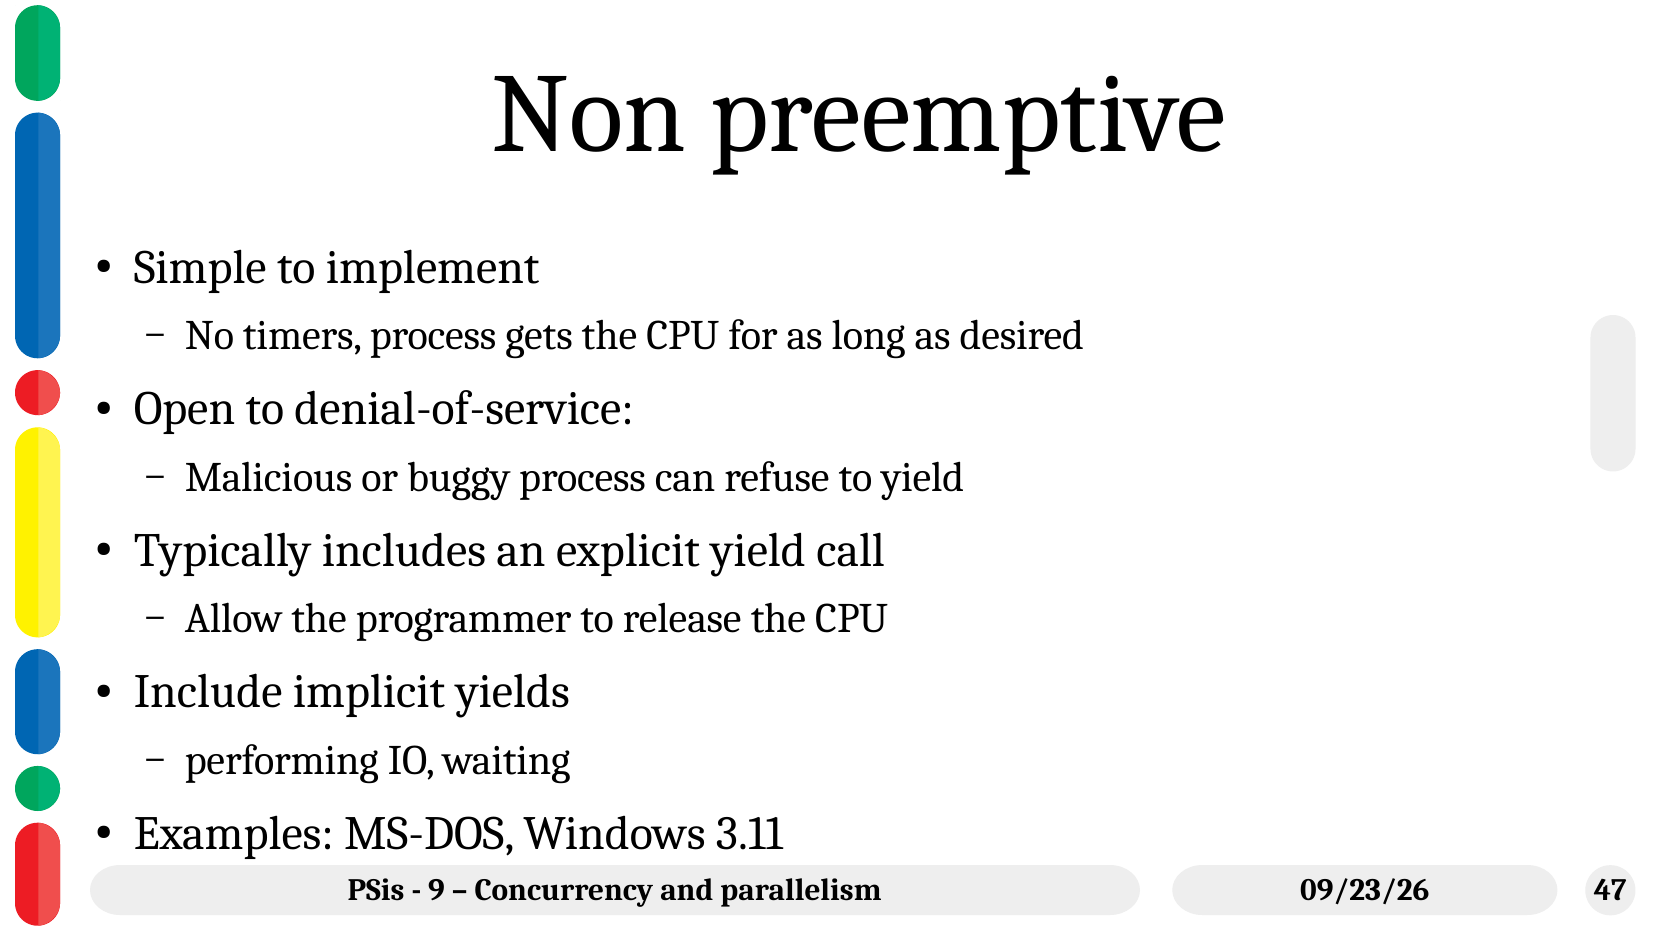

# Non preemptive
Simple to implement
No timers, process gets the CPU for as long as desired
Open to denial-of-service:
Malicious or buggy process can refuse to yield
Typically includes an explicit yield call
Allow the programmer to release the CPU
Include implicit yields
performing IO, waiting
Examples: MS-DOS, Windows 3.11
PSis - 9 – Concurrency and parallelism
47